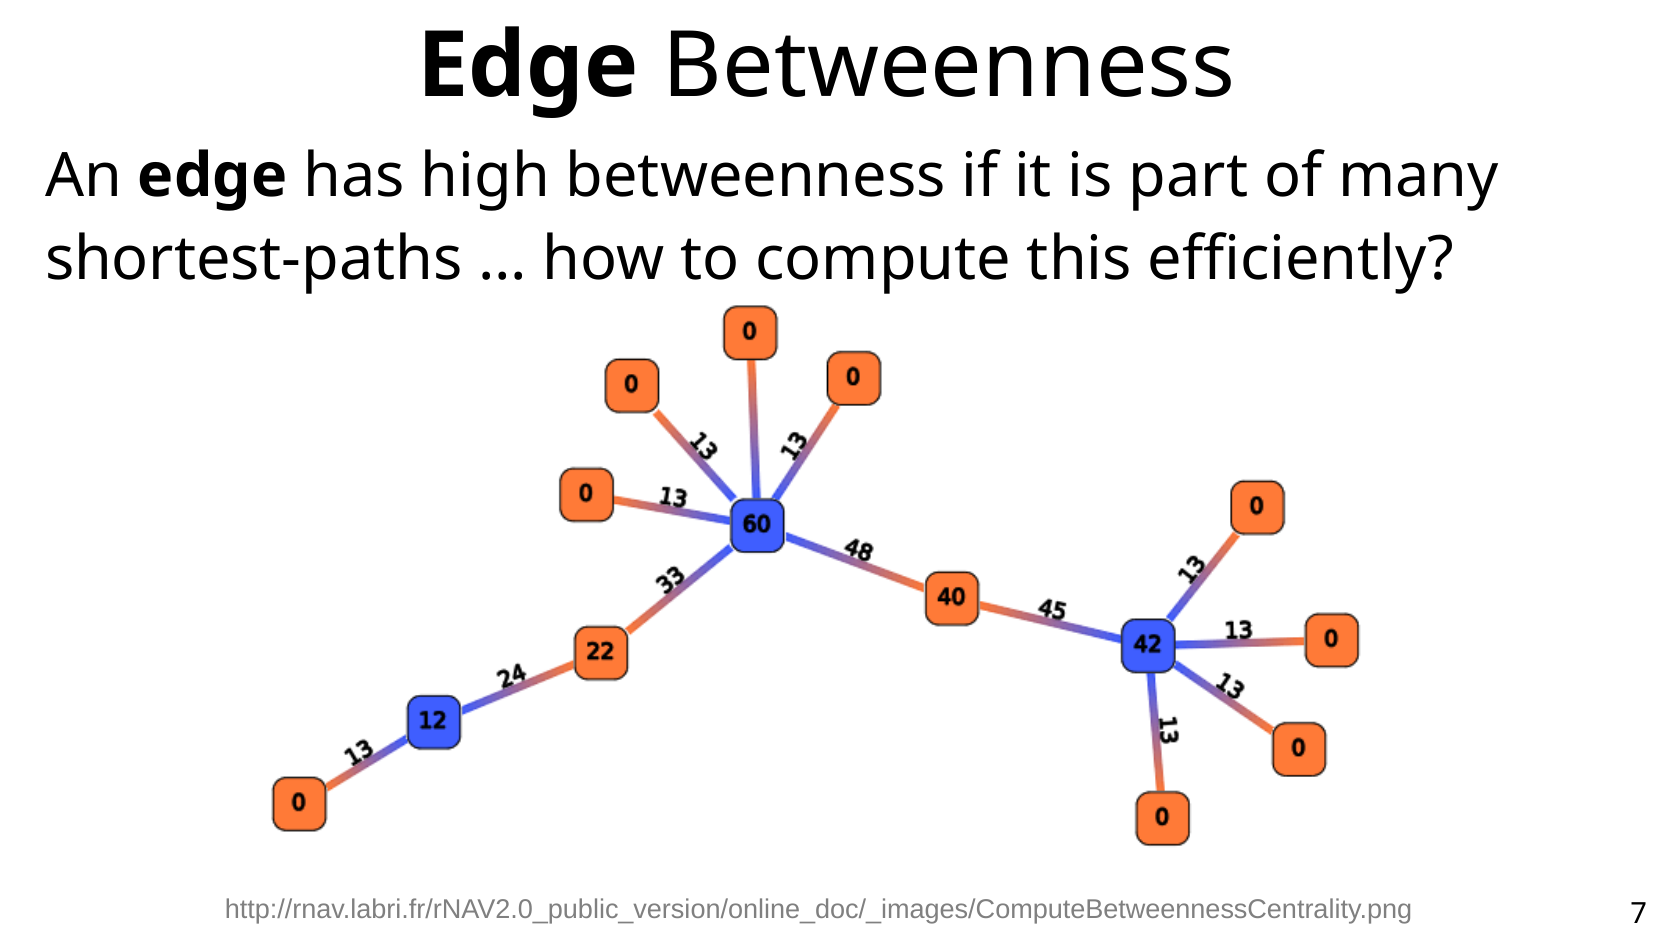

# Edge Betweenness
An edge has high betweenness if it is part of many shortest-paths … how to compute this efficiently?
http://rnav.labri.fr/rNAV2.0_public_version/online_doc/_images/ComputeBetweennessCentrality.png
7